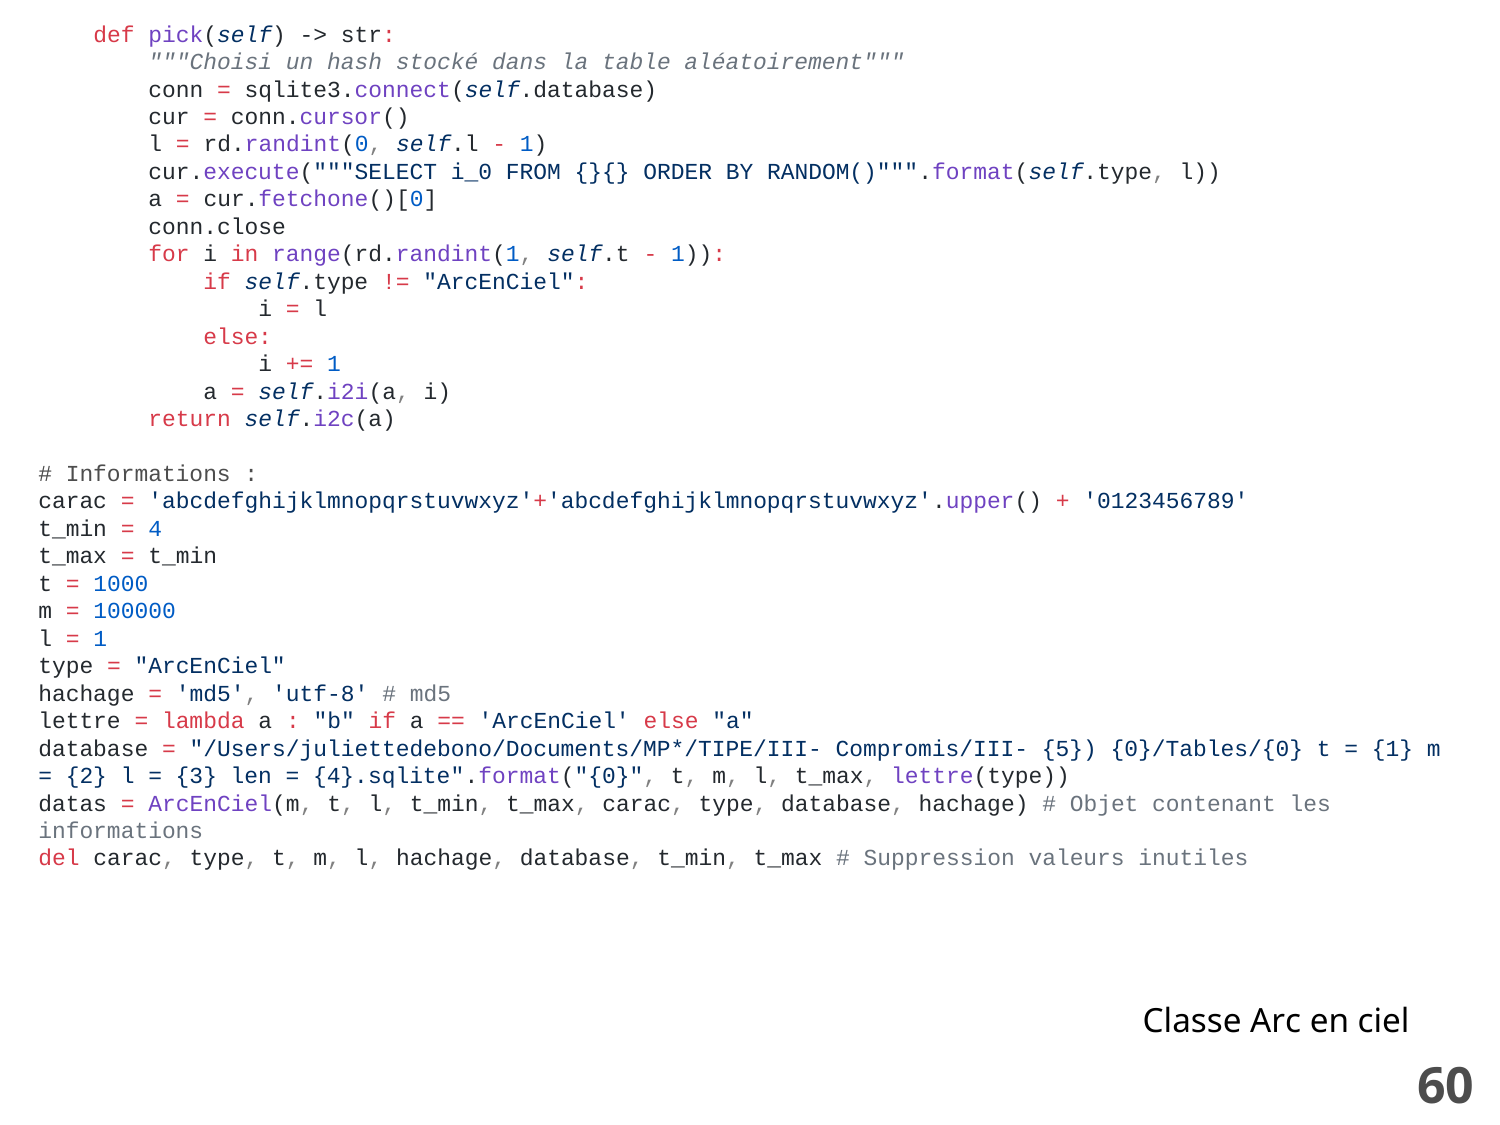

def pick(self) -> str:
 """Choisi un hash stocké dans la table aléatoirement"""
 conn = sqlite3.connect(self.database)
 cur = conn.cursor()
 l = rd.randint(0, self.l - 1)
 cur.execute("""SELECT i_0 FROM {}{} ORDER BY RANDOM()""".format(self.type, l))
 a = cur.fetchone()[0]
 conn.close
 for i in range(rd.randint(1, self.t - 1)):
 if self.type != "ArcEnCiel":
 i = l
 else:
 i += 1
 a = self.i2i(a, i)
 return self.i2c(a)
# Informations :
carac = 'abcdefghijklmnopqrstuvwxyz'+'abcdefghijklmnopqrstuvwxyz'.upper() + '0123456789'
t_min = 4
t_max = t_min
t = 1000
m = 100000
l = 1
type = "ArcEnCiel"
hachage = 'md5', 'utf-8' # md5
lettre = lambda a : "b" if a == 'ArcEnCiel' else "a"
database = "/Users/juliettedebono/Documents/MP*/TIPE/III- Compromis/III- {5}) {0}/Tables/{0} t = {1} m = {2} l = {3} len = {4}.sqlite".format("{0}", t, m, l, t_max, lettre(type))
datas = ArcEnCiel(m, t, l, t_min, t_max, carac, type, database, hachage) # Objet contenant les informations
del carac, type, t, m, l, hachage, database, t_min, t_max # Suppression valeurs inutiles
Classe Arc en ciel